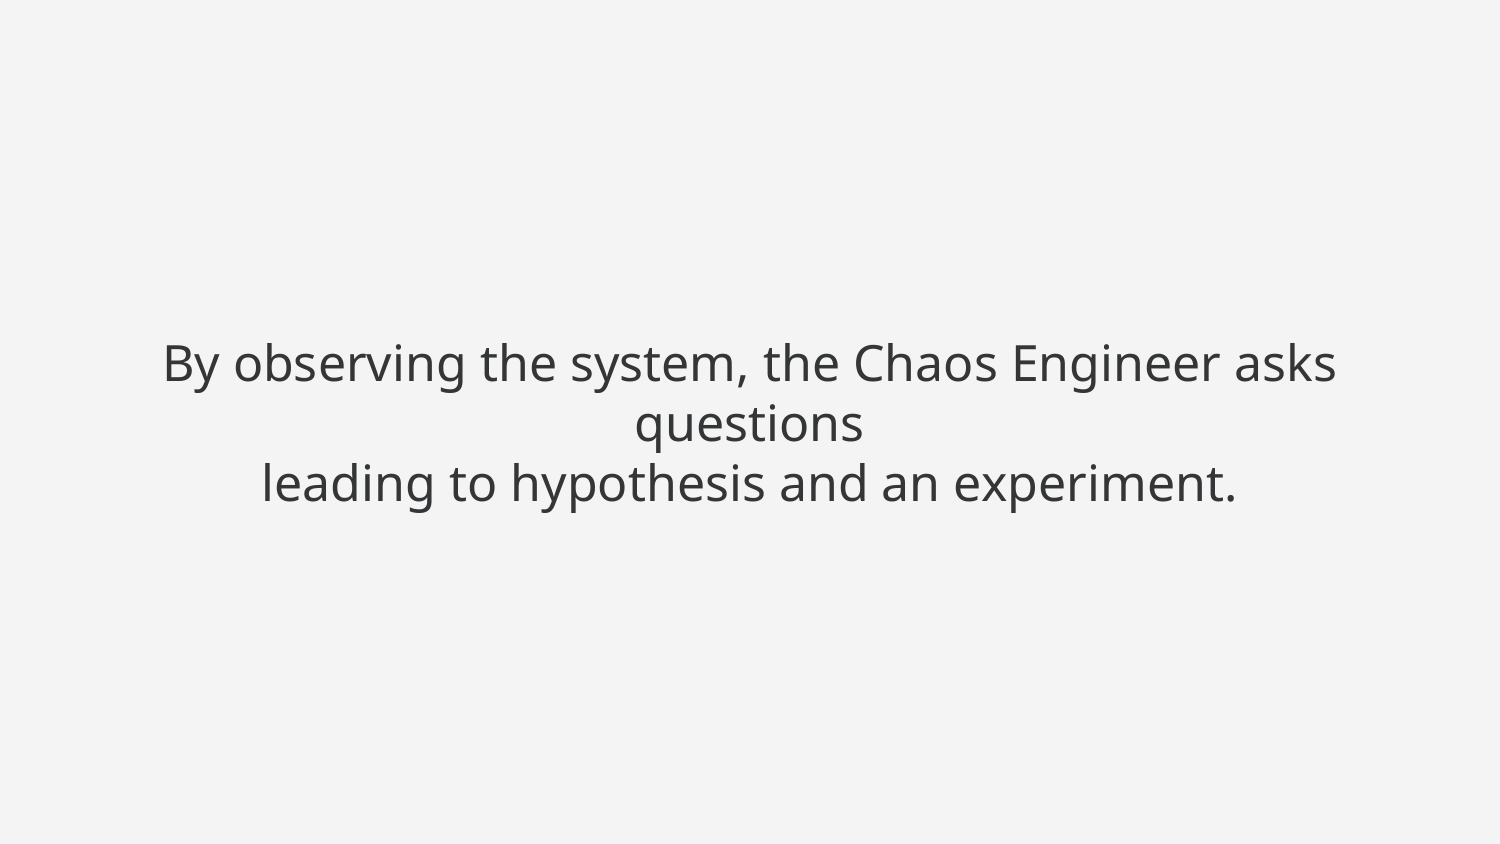

# By observing the system, the Chaos Engineer asks questions leading to hypothesis and an experiment.